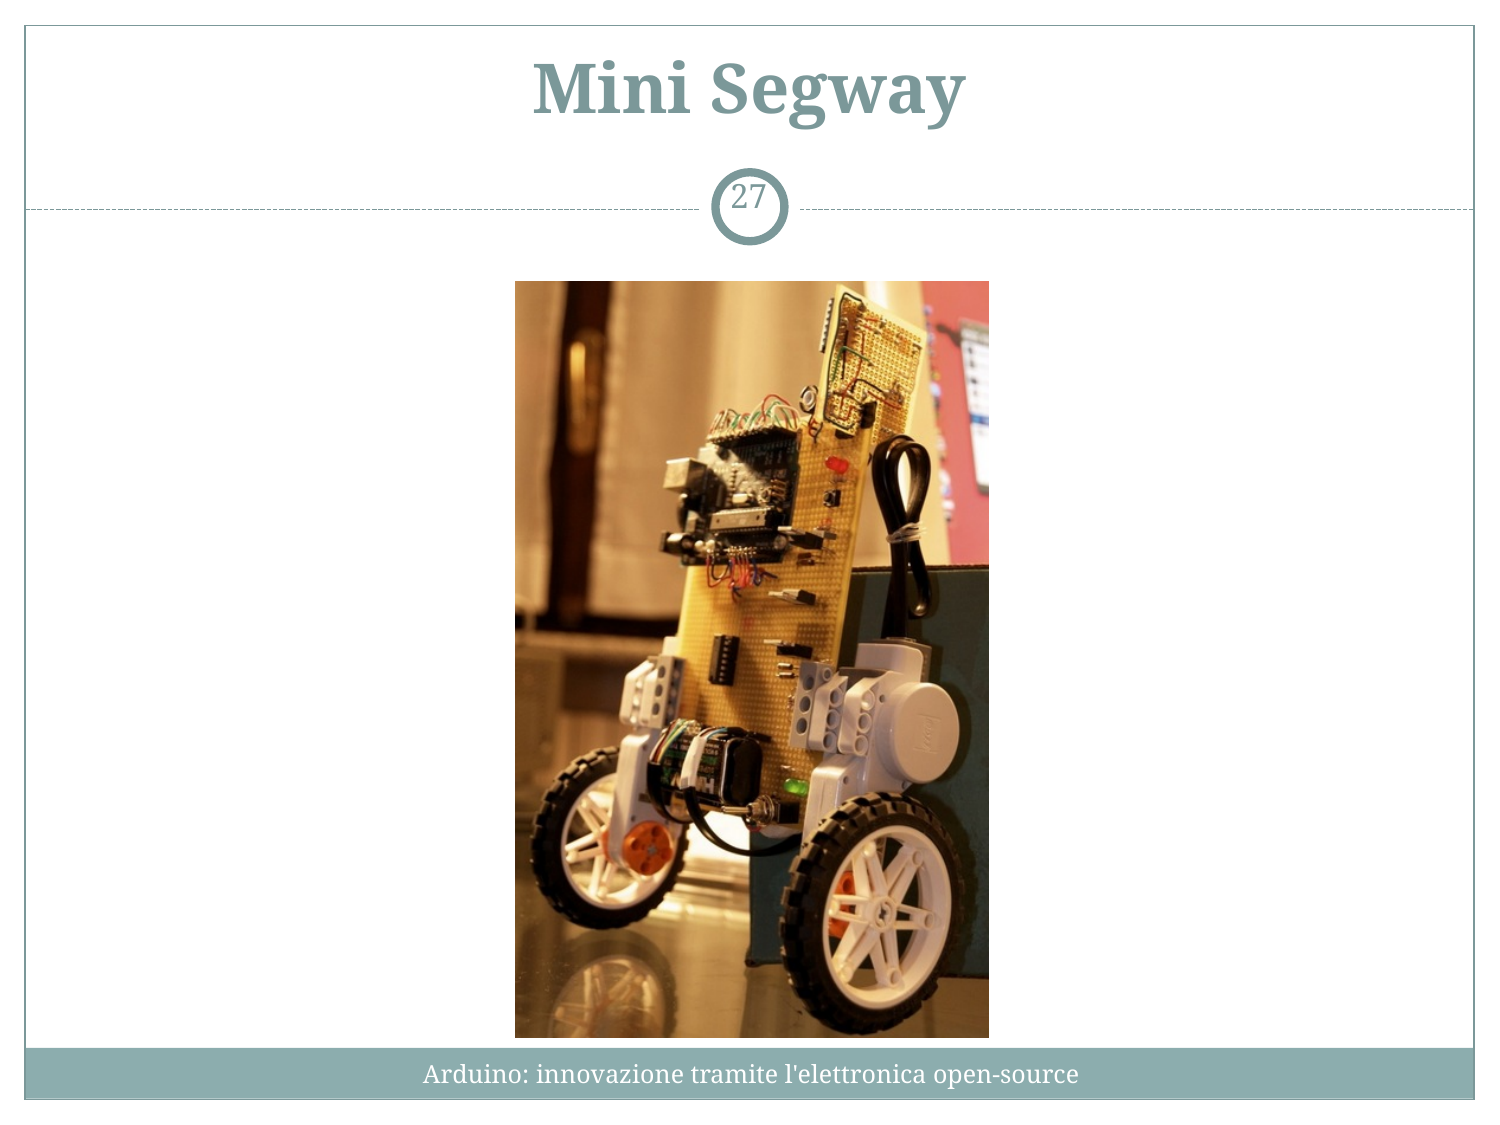

# Mini Segway
Arduino: innovazione tramite l'elettronica open-source